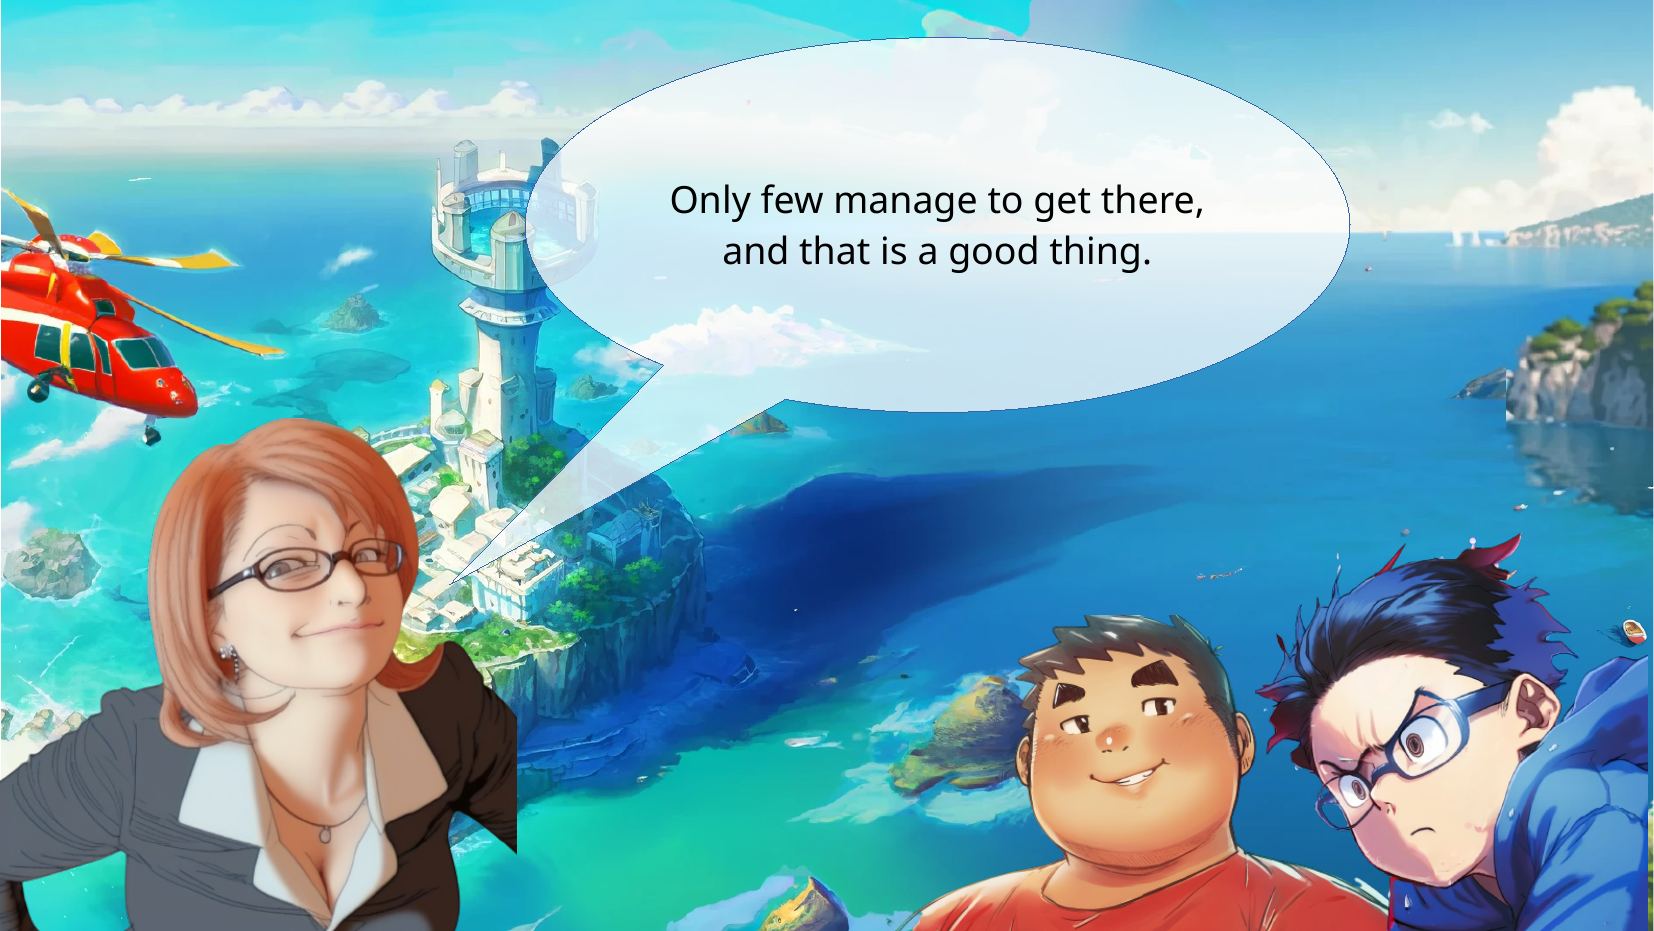

Only few manage to get there,
and that is a good thing.